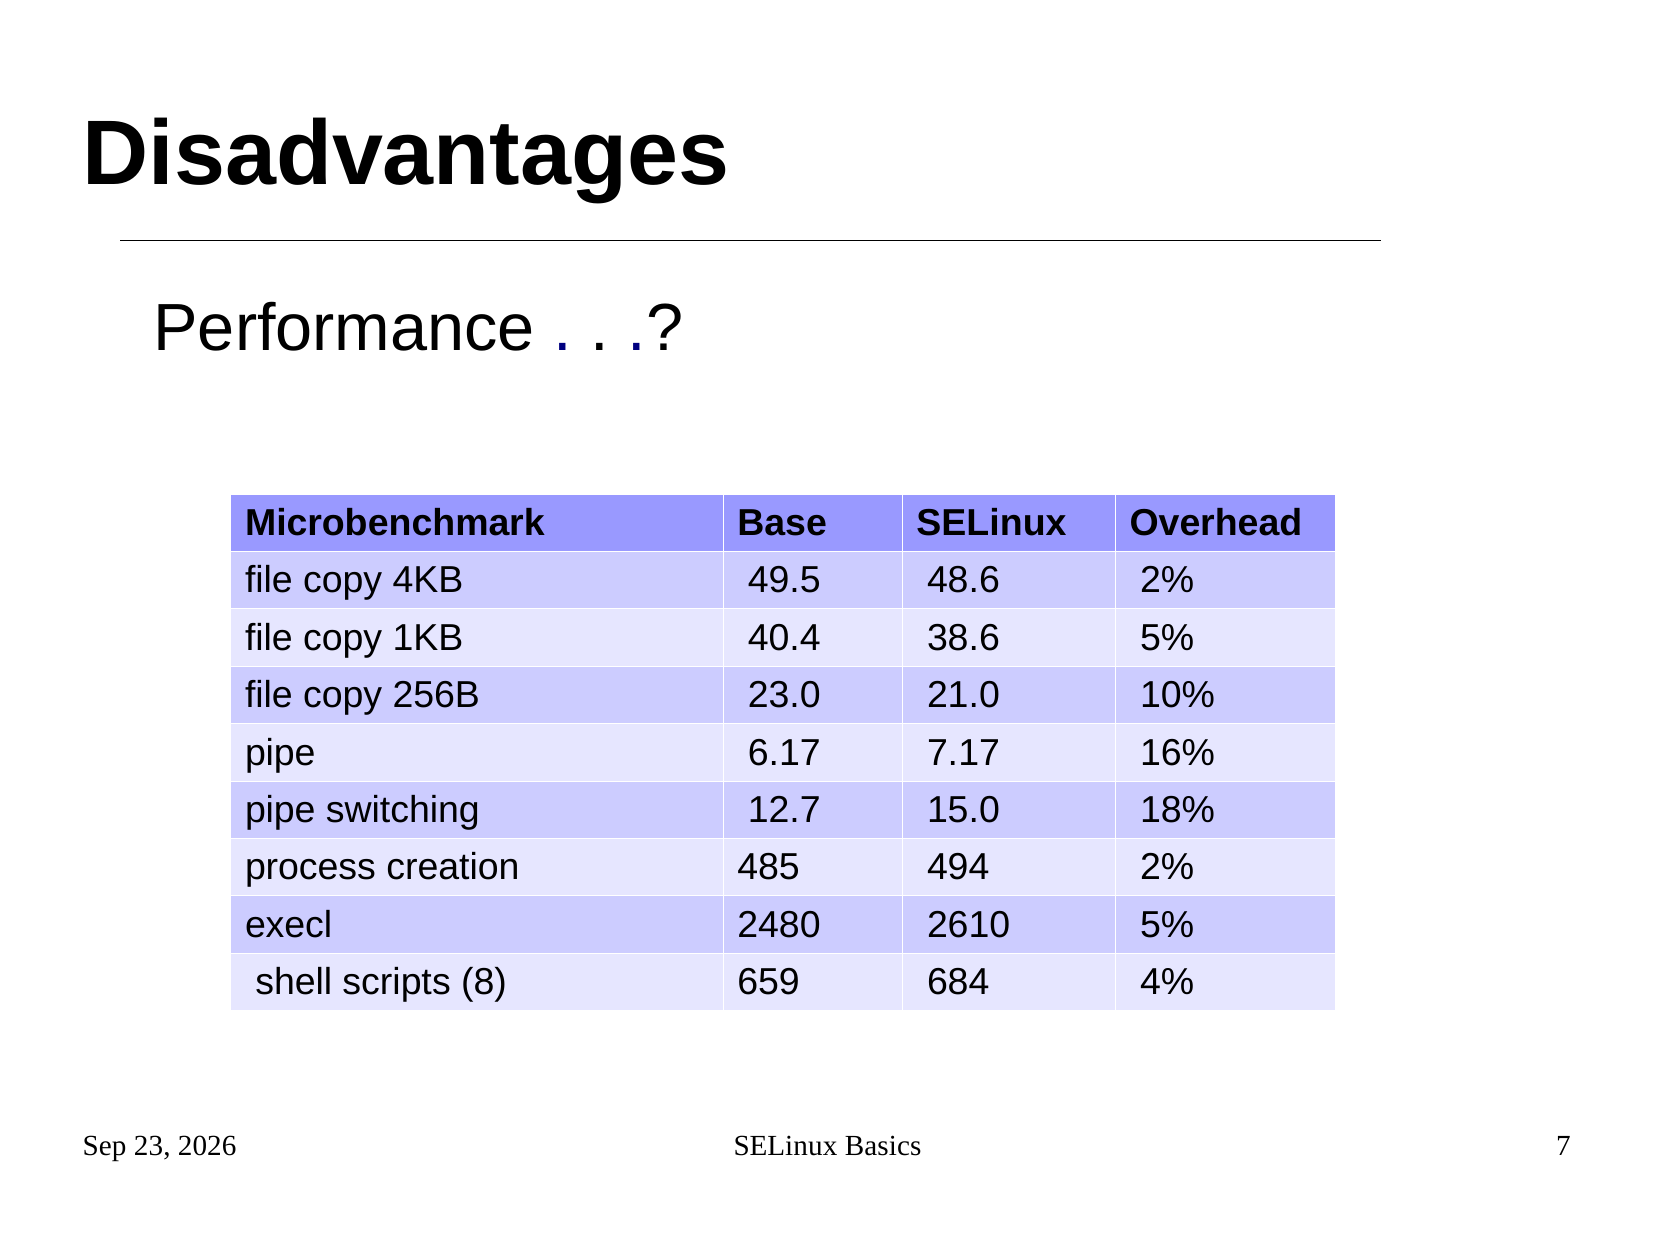

# Disadvantages
Performance . . .?
| Microbenchmark | Base | SELinux | Overhead |
| --- | --- | --- | --- |
| file copy 4KB | 49.5 | 48.6 | 2% |
| file copy 1KB | 40.4 | 38.6 | 5% |
| file copy 256B | 23.0 | 21.0 | 10% |
| pipe | 6.17 | 7.17 | 16% |
| pipe switching | 12.7 | 15.0 | 18% |
| process creation | 485 | 494 | 2% |
| execl | 2480 | 2610 | 5% |
| shell scripts (8) | 659 | 684 | 4% |
SELinux Basics
7